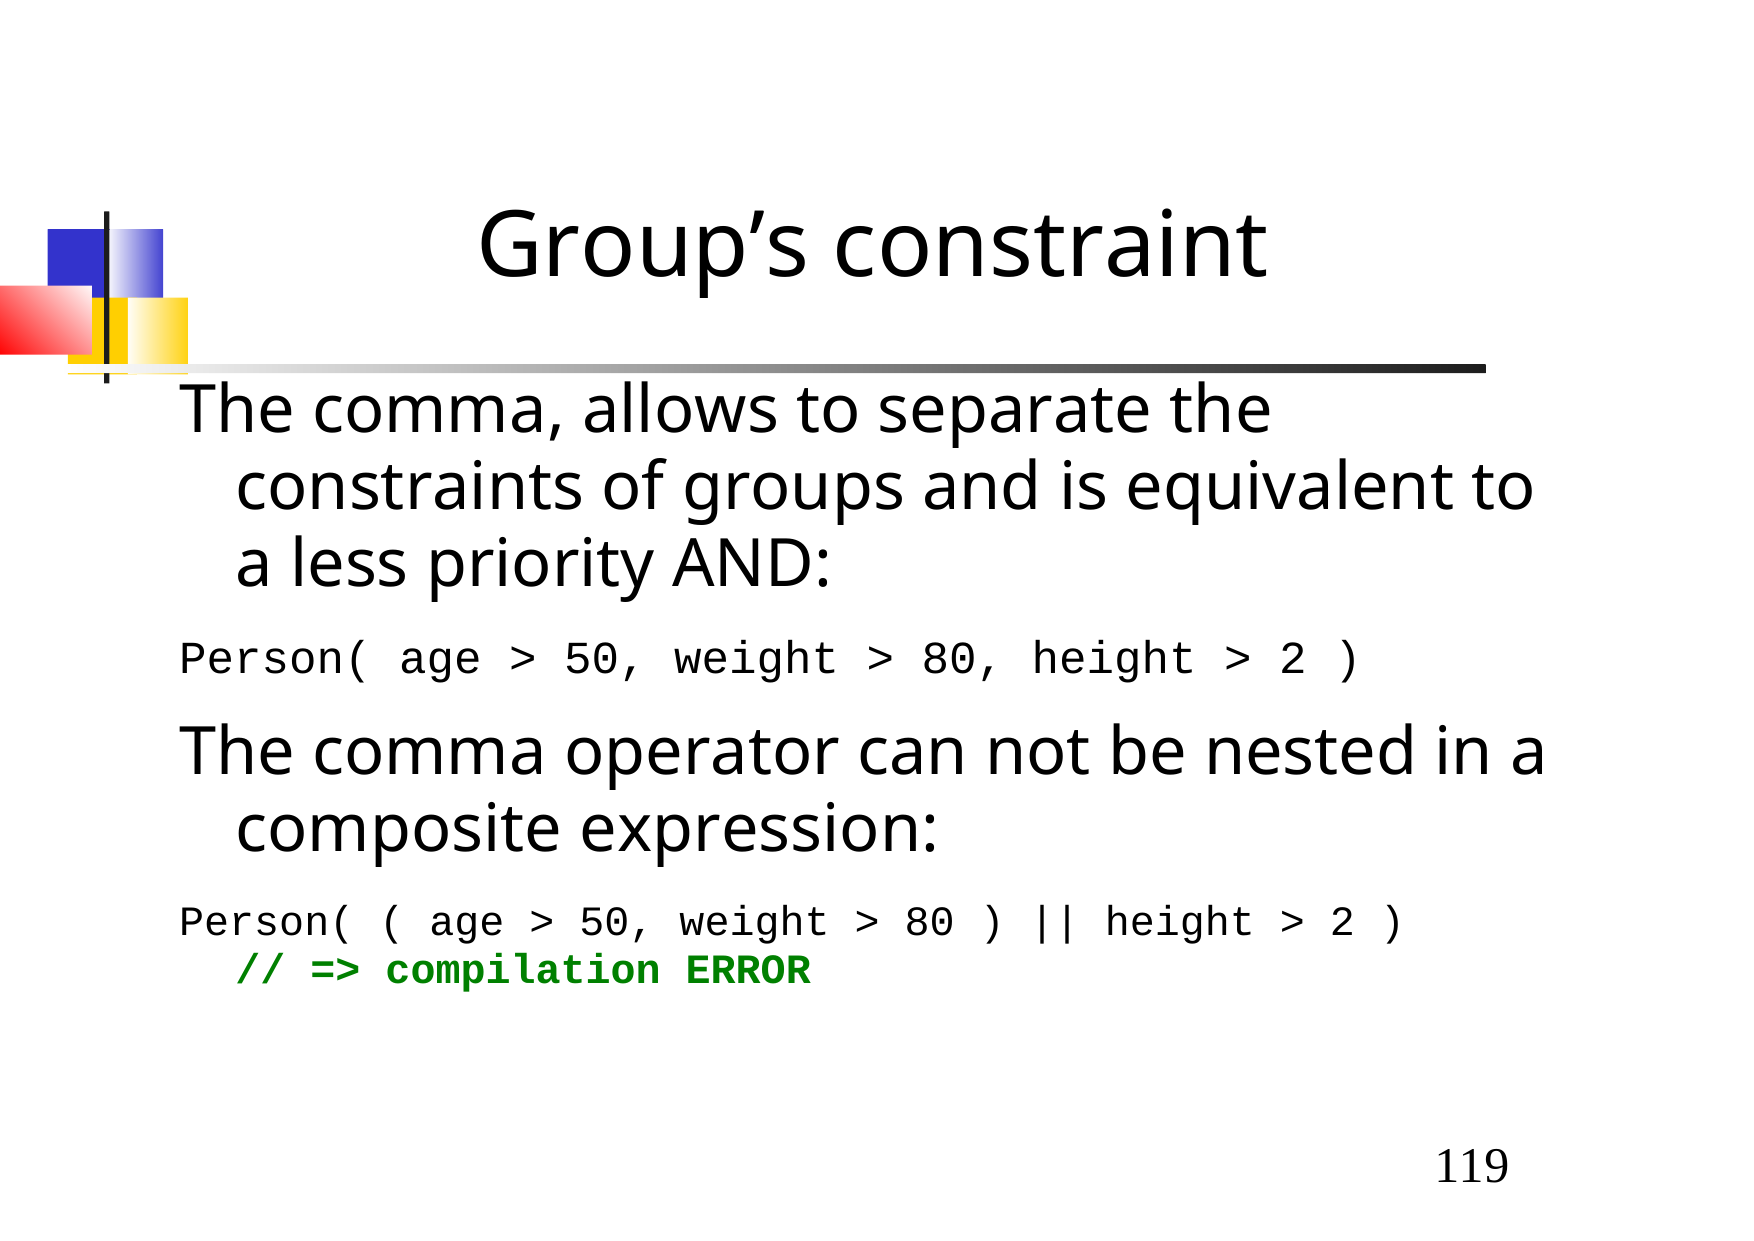

# Group’s constraint
The comma, allows to separate the constraints of groups and is equivalent to a less priority AND:
Person( age > 50, weight > 80, height > 2 )
The comma operator can not be nested in a composite expression:
Person( ( age > 50, weight > 80 ) || height > 2 )
// => compilation ERROR